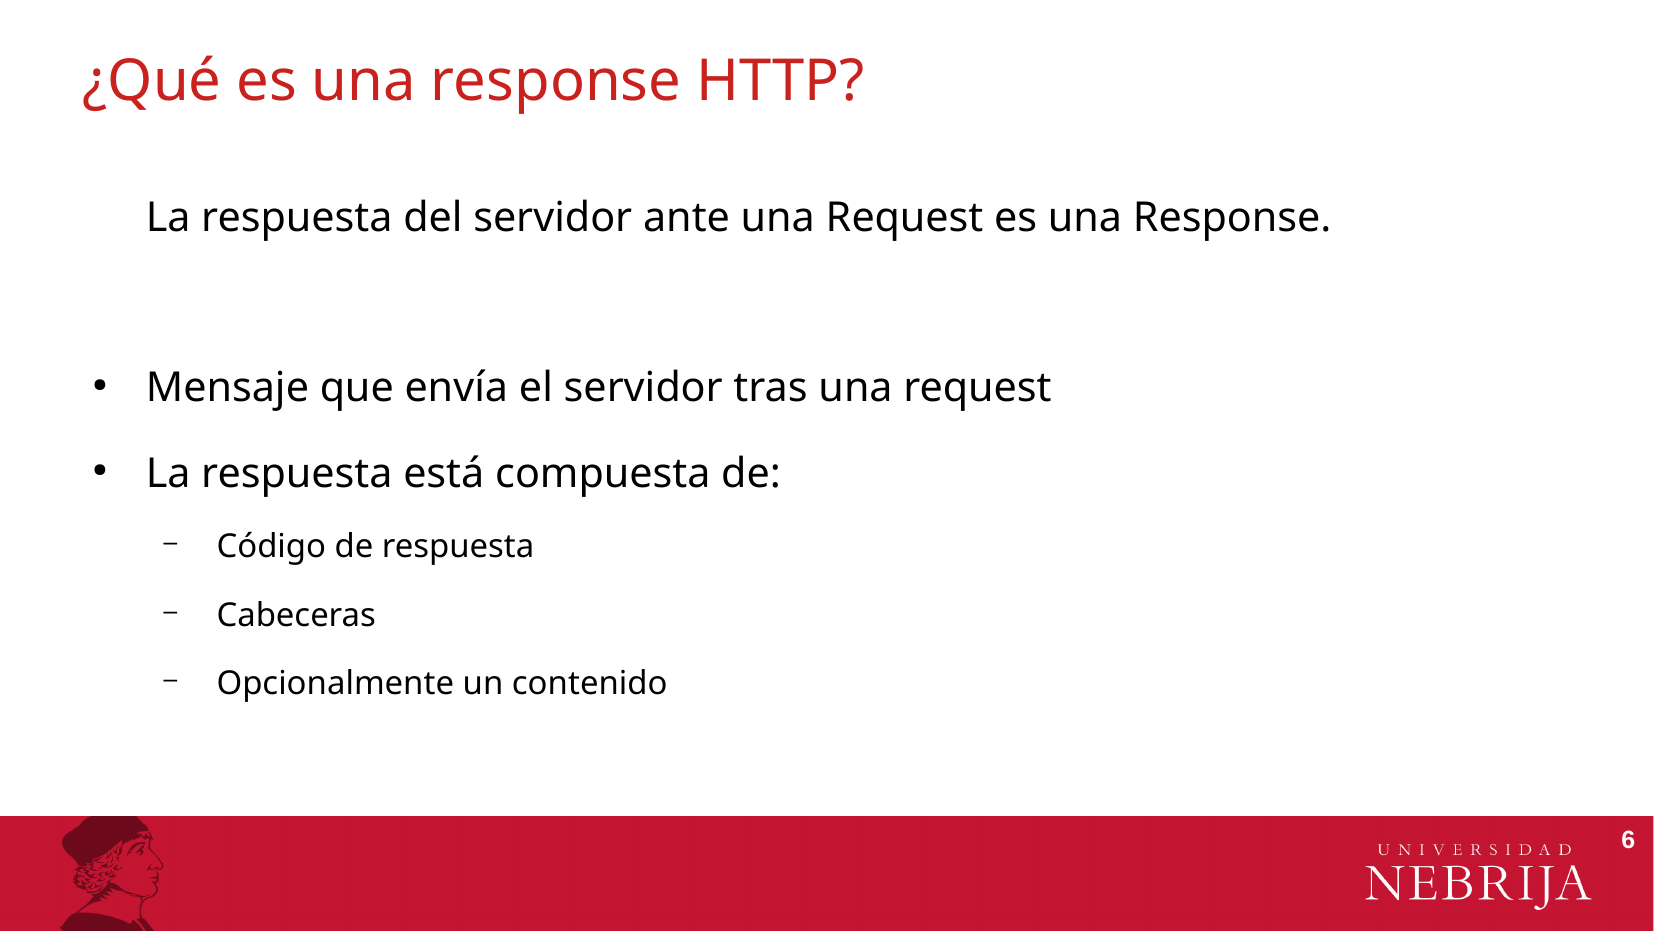

# ¿Qué es una response HTTP?
La respuesta del servidor ante una Request es una Response.
Mensaje que envía el servidor tras una request
La respuesta está compuesta de:
Código de respuesta
Cabeceras
Opcionalmente un contenido